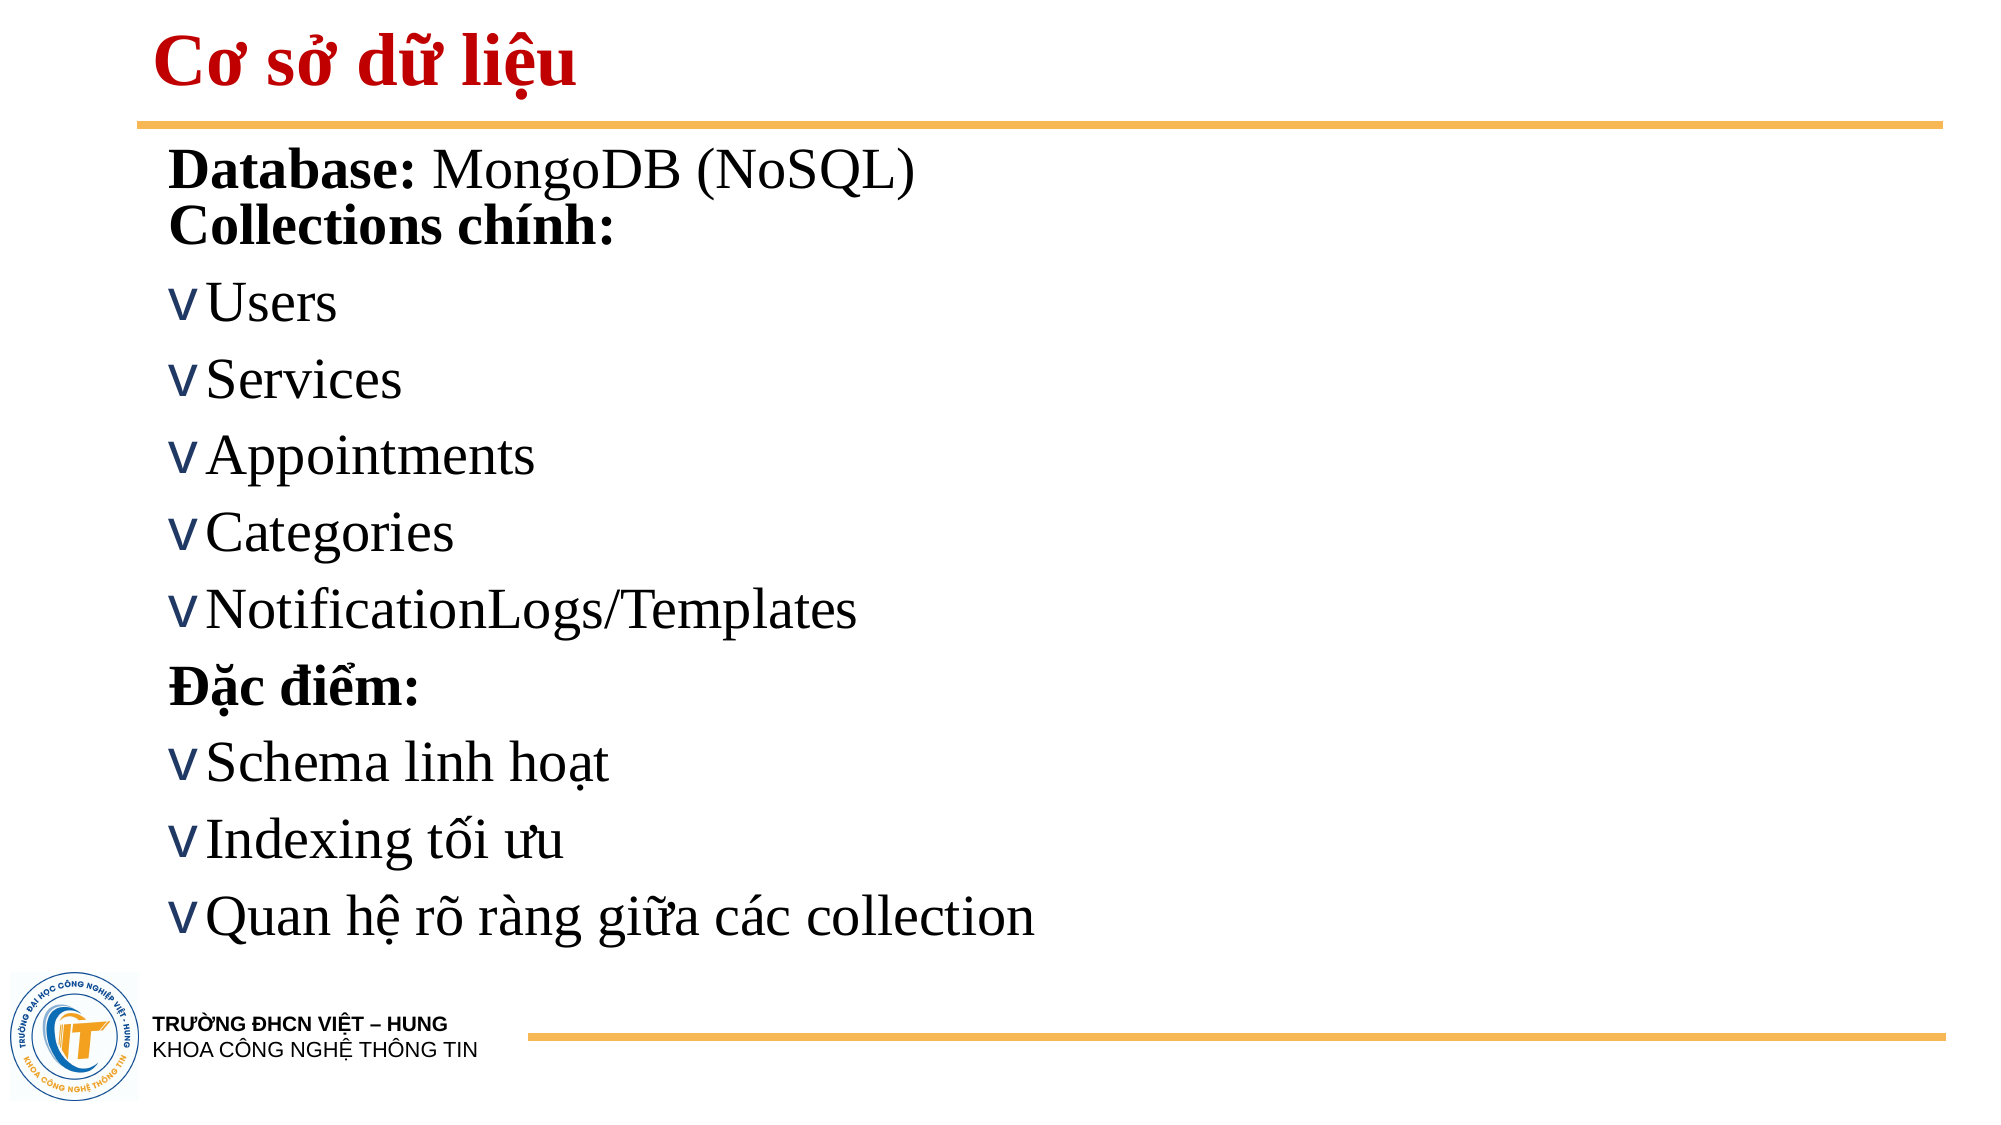

# Cơ sở dữ liệu
Database: MongoDB (NoSQL)
Collections chính:
Users
Services
Appointments
Categories
NotificationLogs/Templates
Đặc điểm:
Schema linh hoạt
Indexing tối ưu
Quan hệ rõ ràng giữa các collection